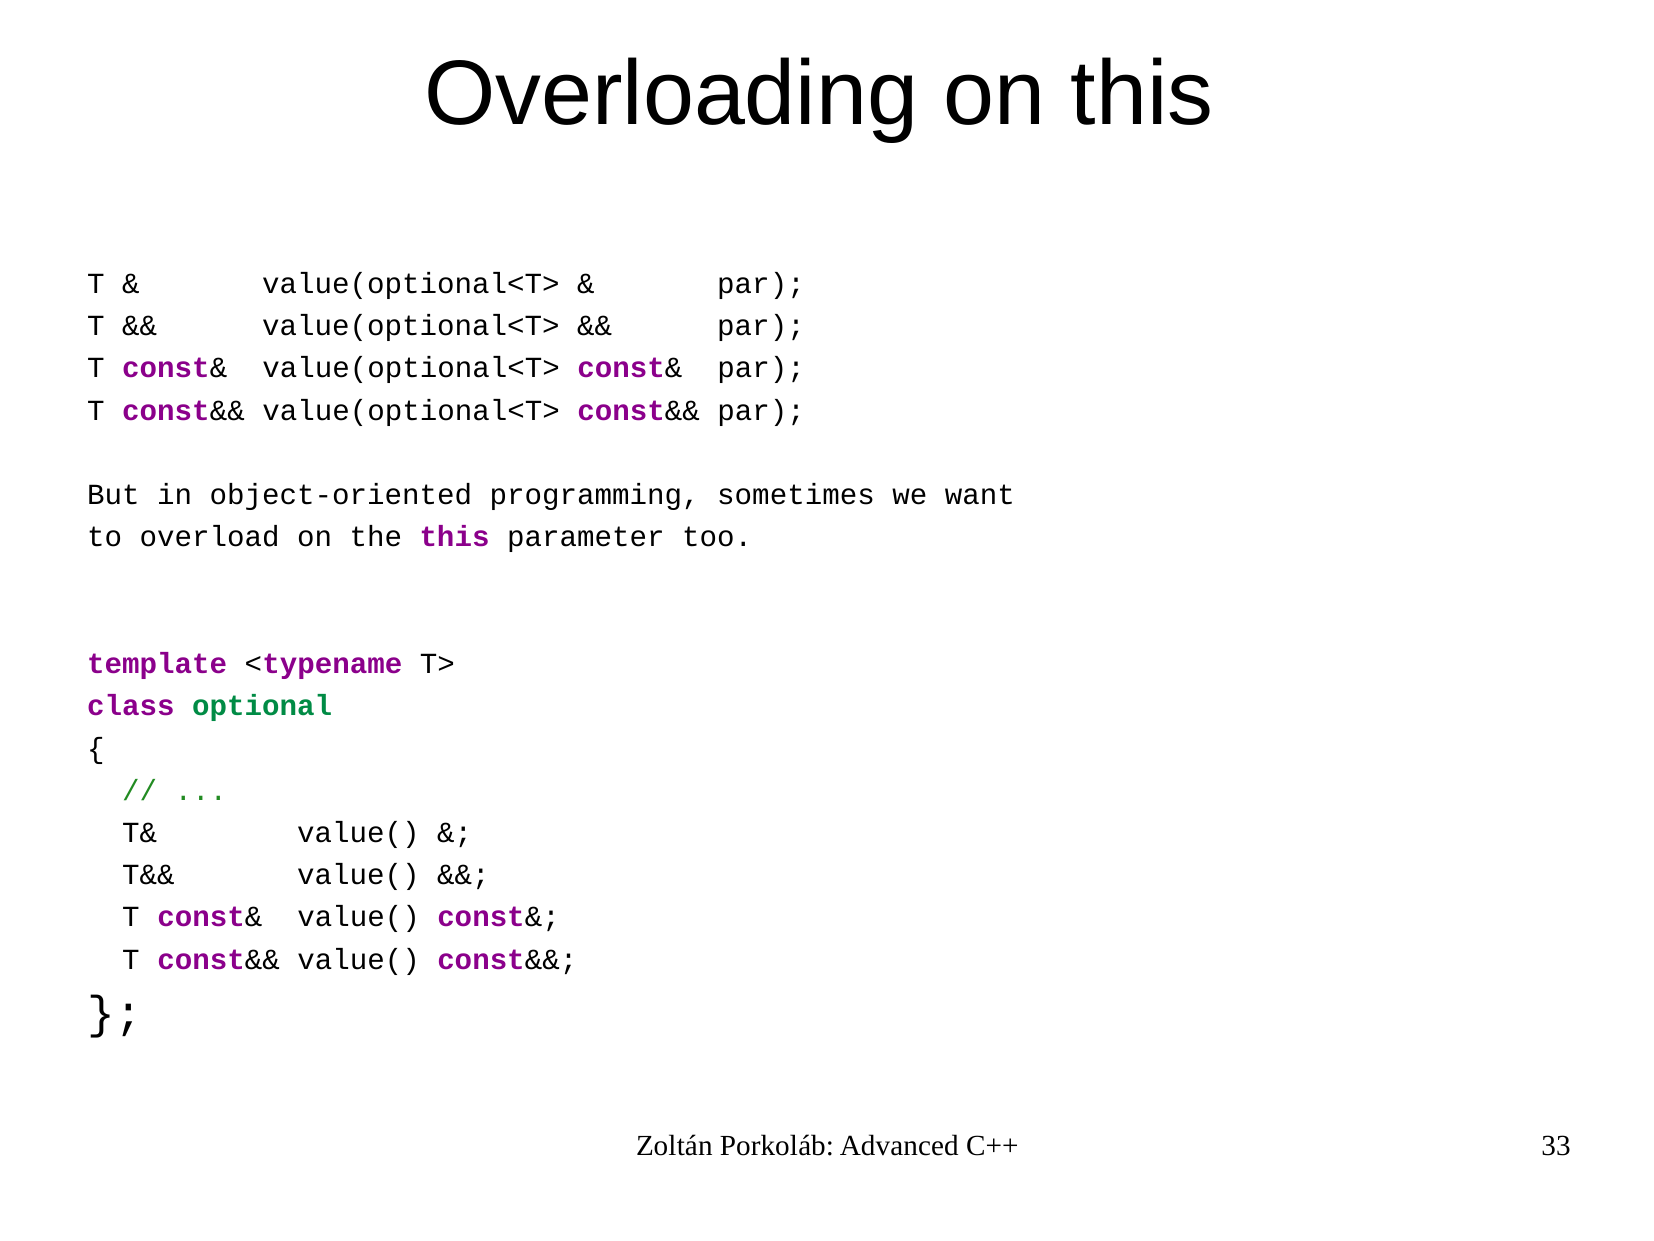

# Overloading on this
T & value(optional<T> & par);
T && value(optional<T> && par);
T const& value(optional<T> const& par);
T const&& value(optional<T> const&& par);
But in object-oriented programming, sometimes we want
to overload on the this parameter too.
template <typename T>
class optional
{
 // ...
 T& value() &;
 T&& value() &&;
 T const& value() const&;
 T const&& value() const&&;
};
Zoltán Porkoláb: Advanced C++
33